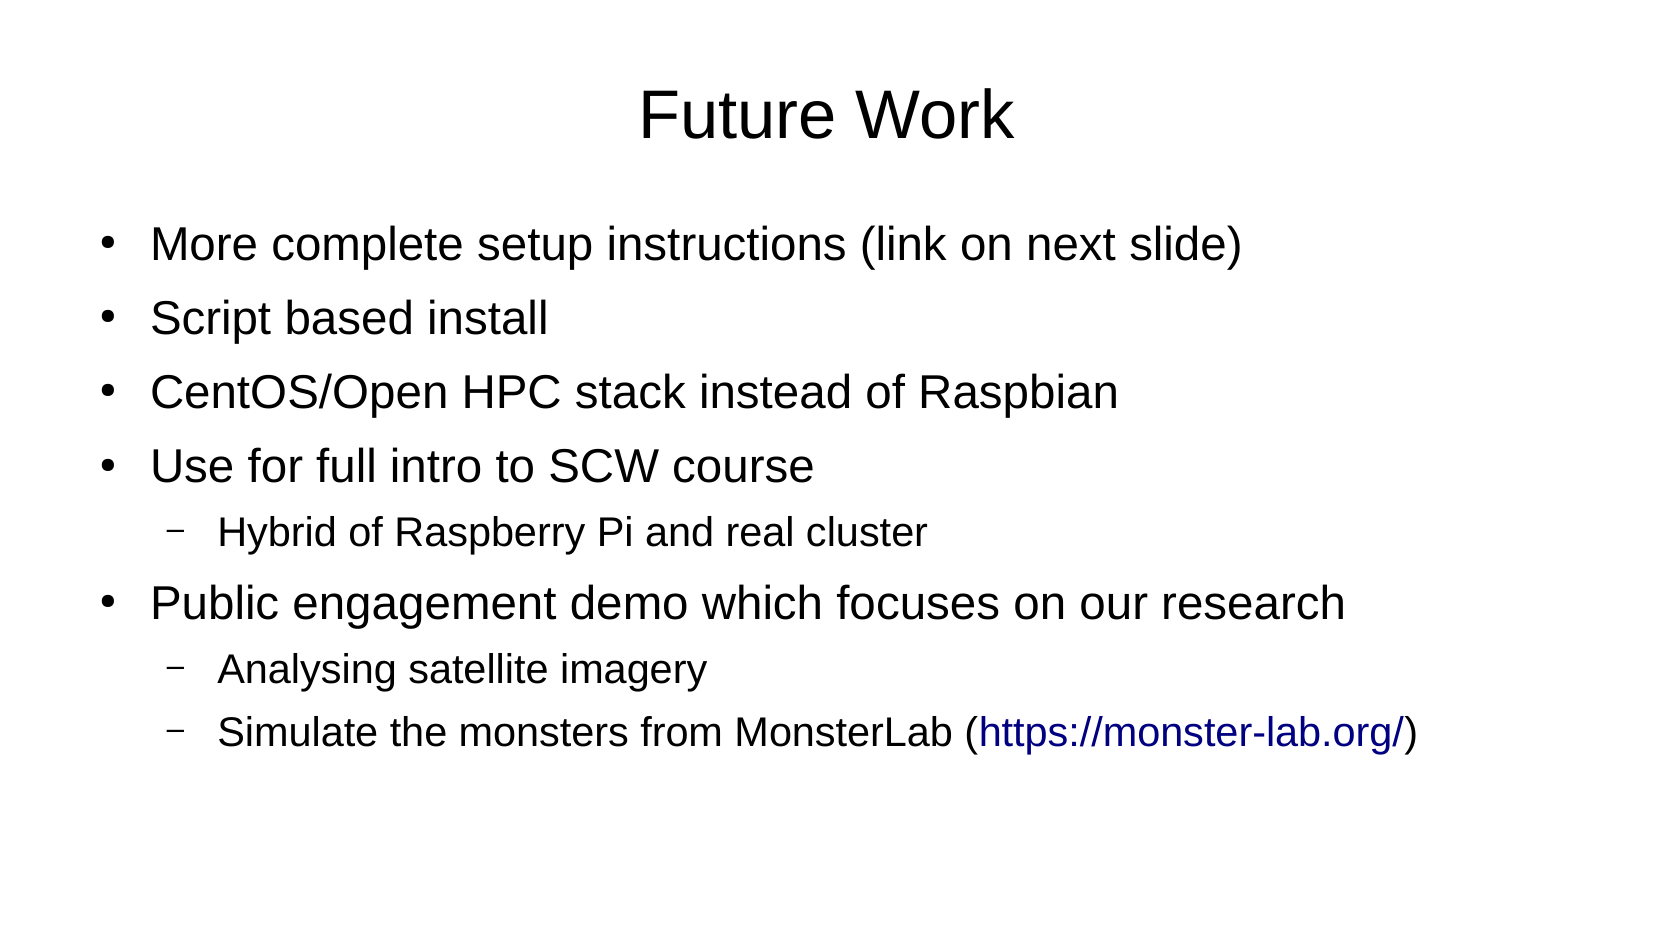

# Future Work
More complete setup instructions (link on next slide)
Script based install
CentOS/Open HPC stack instead of Raspbian
Use for full intro to SCW course
Hybrid of Raspberry Pi and real cluster
Public engagement demo which focuses on our research
Analysing satellite imagery
Simulate the monsters from MonsterLab (https://monster-lab.org/)